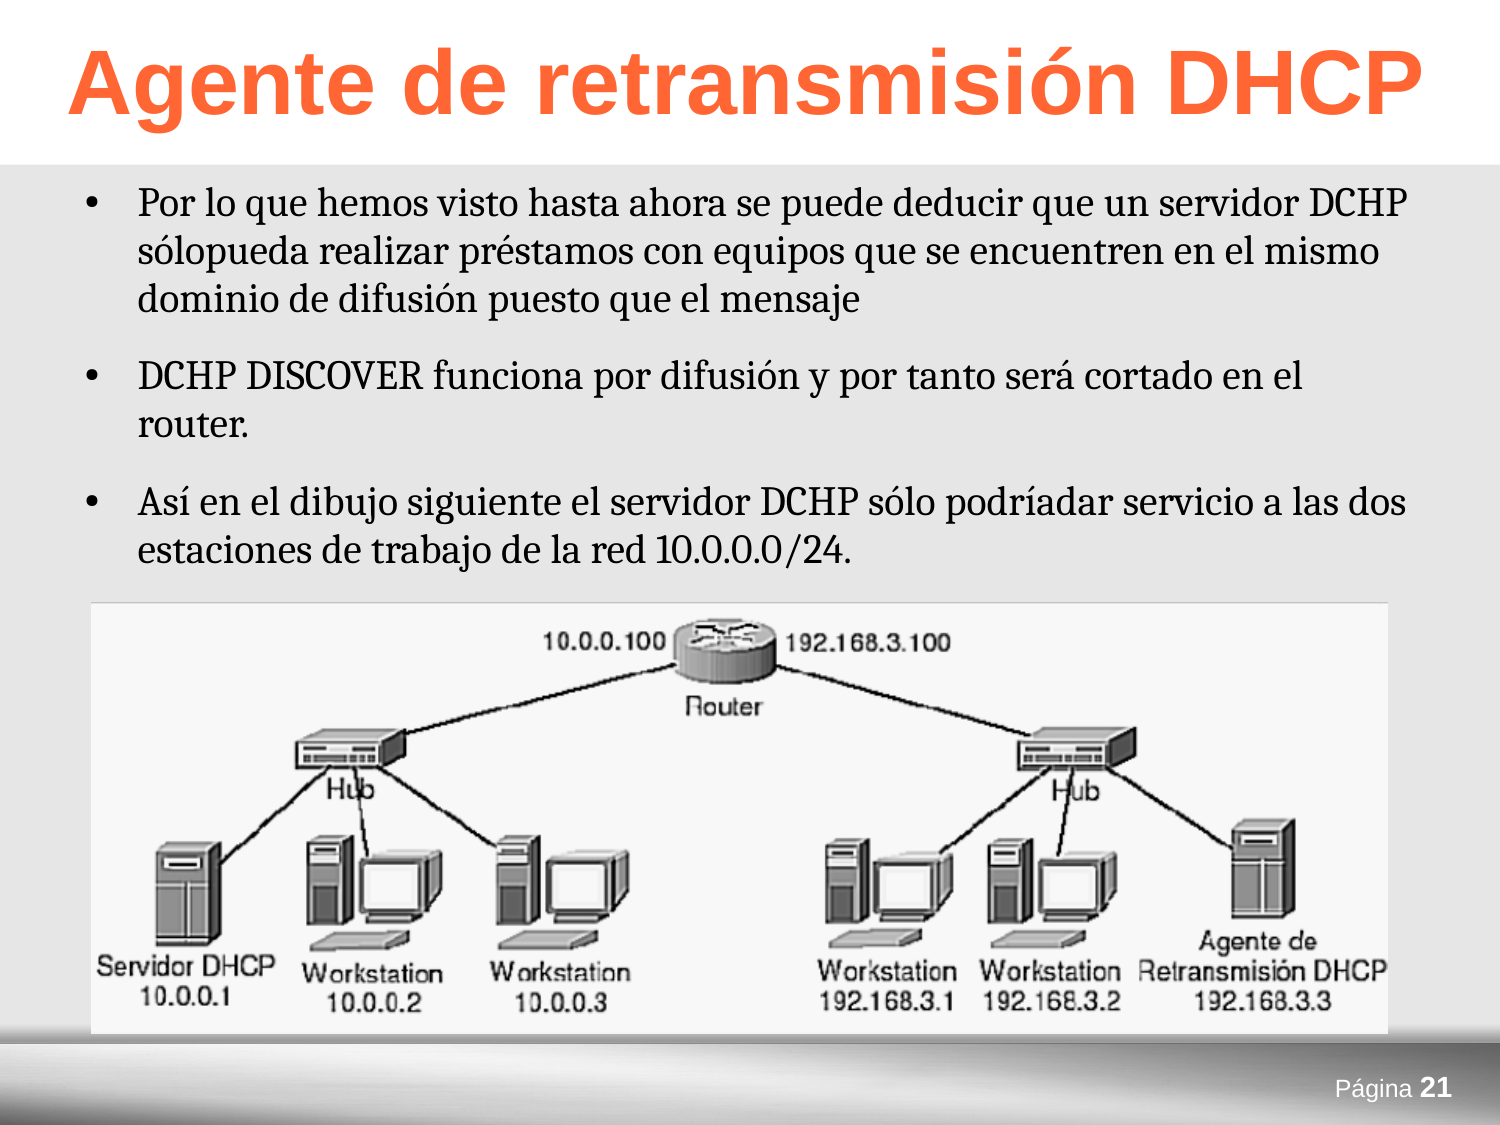

# Agente de retransmisión DHCP
Por lo que hemos visto hasta ahora se puede deducir que un servidor DCHP sólopueda realizar préstamos con equipos que se encuentren en el mismo dominio de difusión puesto que el mensaje
DCHP DISCOVER funciona por difusión y por tanto será cortado en el router.
Así en el dibujo siguiente el servidor DCHP sólo podríadar servicio a las dos estaciones de trabajo de la red 10.0.0.0/24.